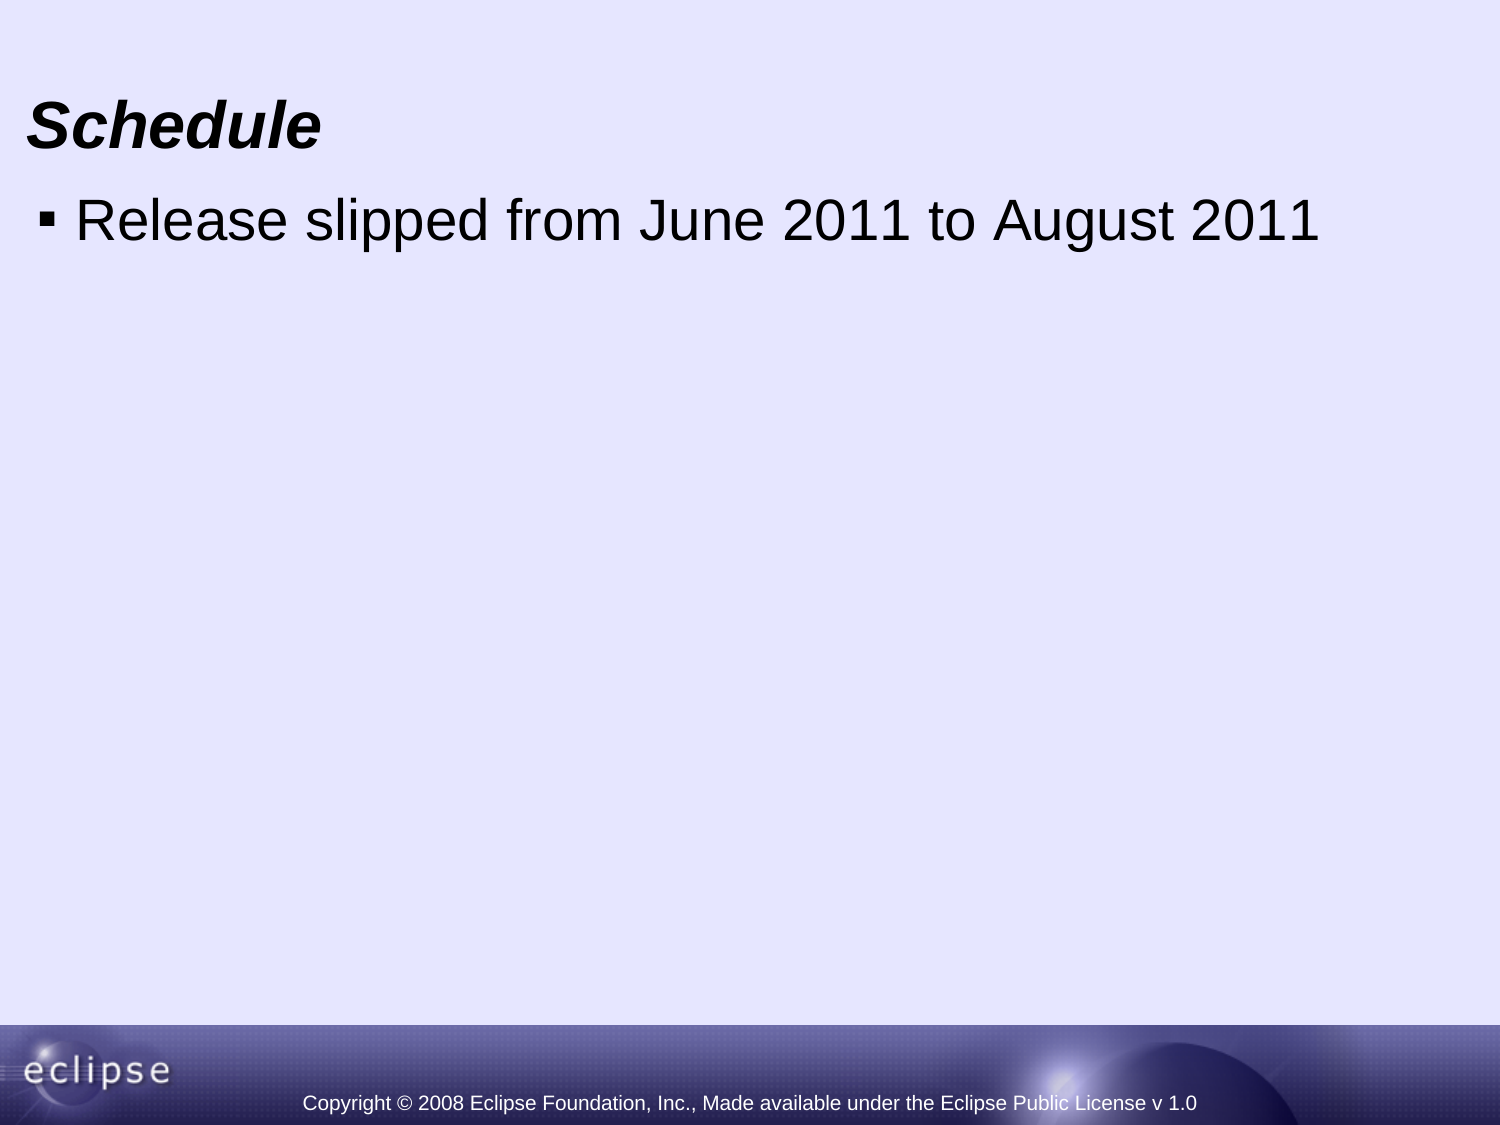

# Schedule
Release slipped from June 2011 to August 2011